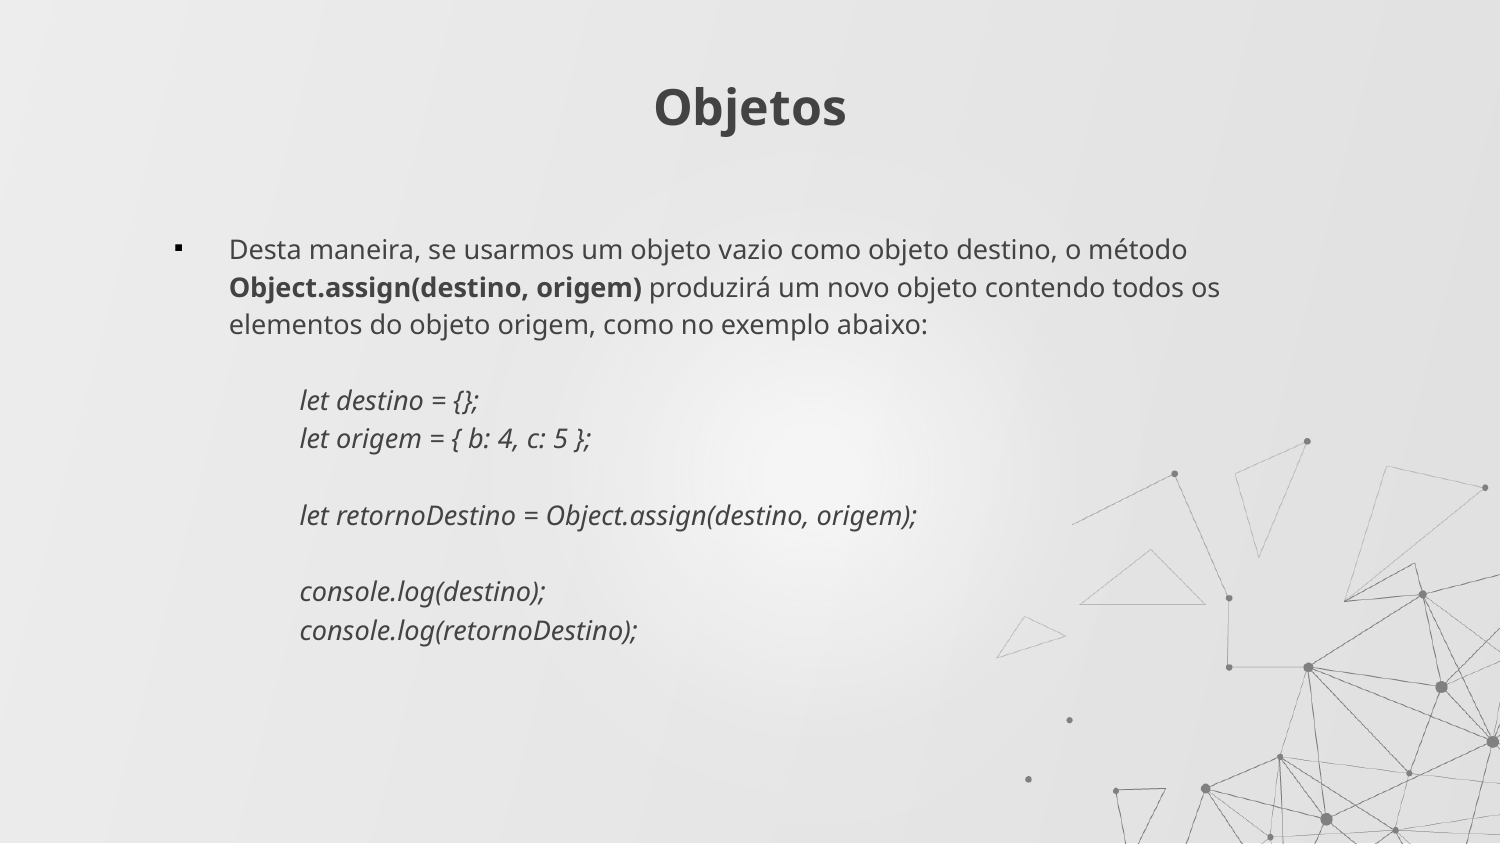

Objetos
# Desta maneira, se usarmos um objeto vazio como objeto destino, o método Object.assign(destino, origem) produzirá um novo objeto contendo todos os elementos do objeto origem, como no exemplo abaixo:
let destino = {};
let origem = { b: 4, c: 5 };
let retornoDestino = Object.assign(destino, origem);
console.log(destino);
console.log(retornoDestino);